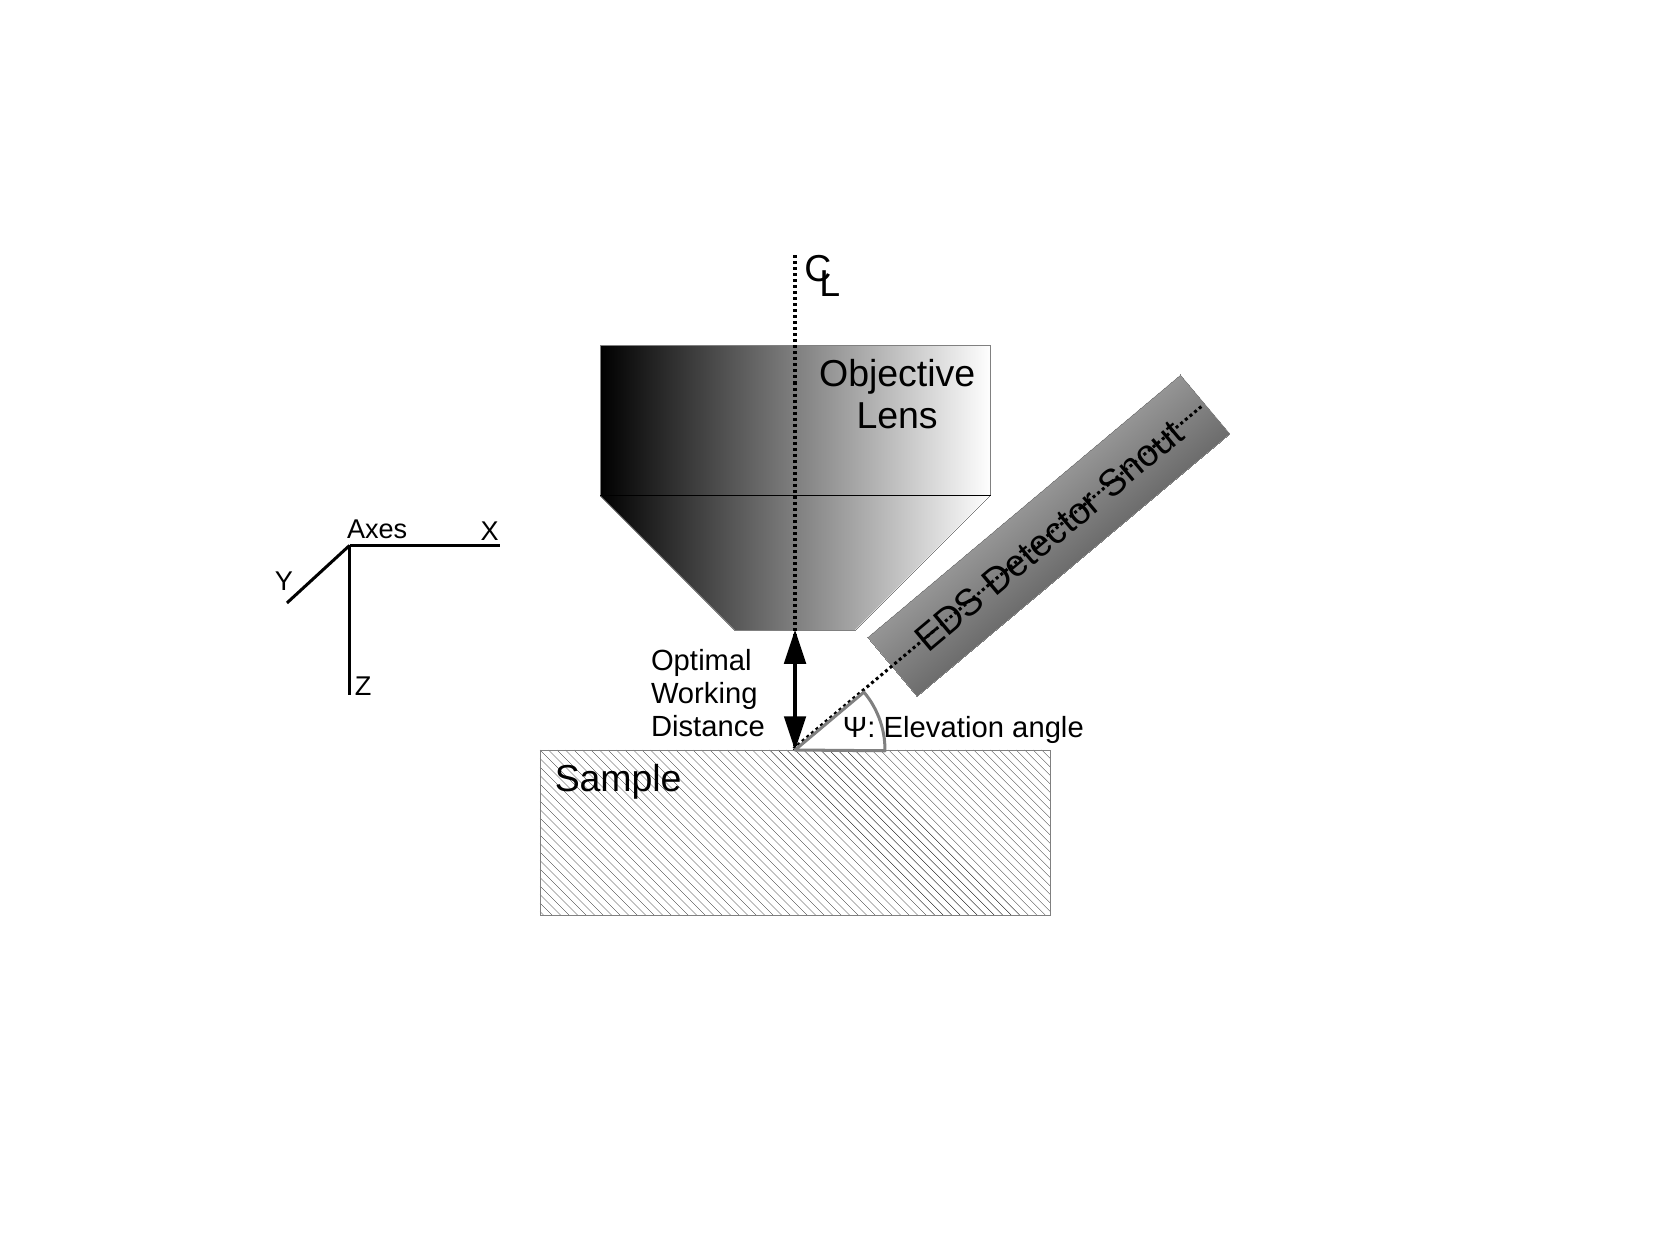

C
L
Objective
Lens
EDS Detector Snout
Axes
X
Y
Optimal
Working
Distance
Z
Ψ: Elevation angle
Sample